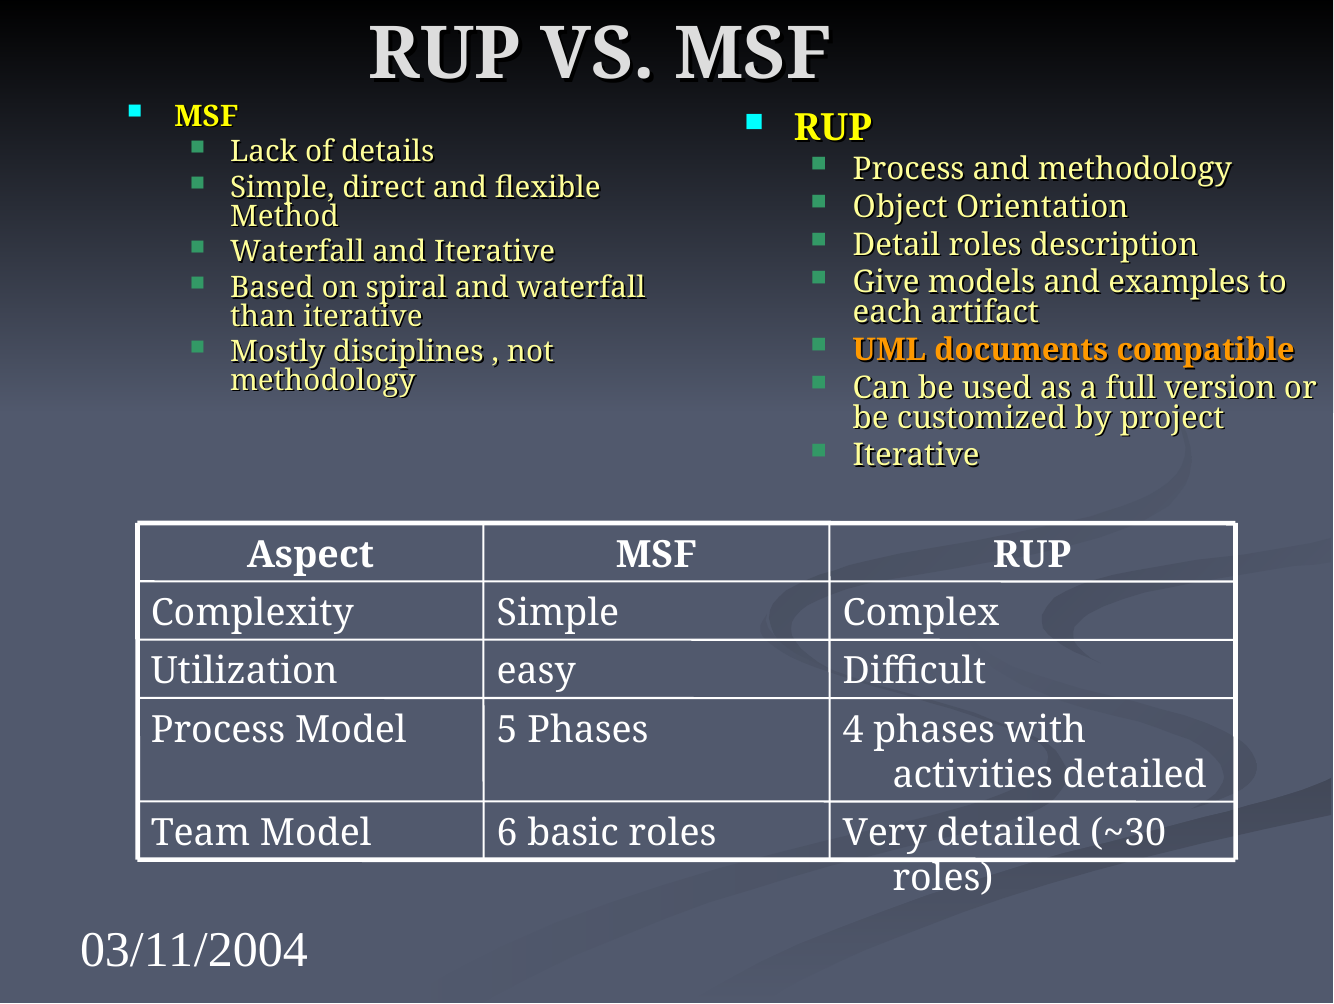

# RUP VS. MSF
MSF
Lack of details
Simple, direct and flexible Method
Waterfall and Iterative
Based on spiral and waterfall than iterative
Mostly disciplines , not methodology
RUP
Process and methodology
Object Orientation
Detail roles description
Give models and examples to each artifact
UML documents compatible
Can be used as a full version or be customized by project
Iterative
Aspect
MSF
RUP
Complexity
Simple
Complex
Utilization
easy
Difficult
Process Model
5 Phases
4 phases with activities detailed
Team Model
6 basic roles
Very detailed (~30 roles)
03/11/2004